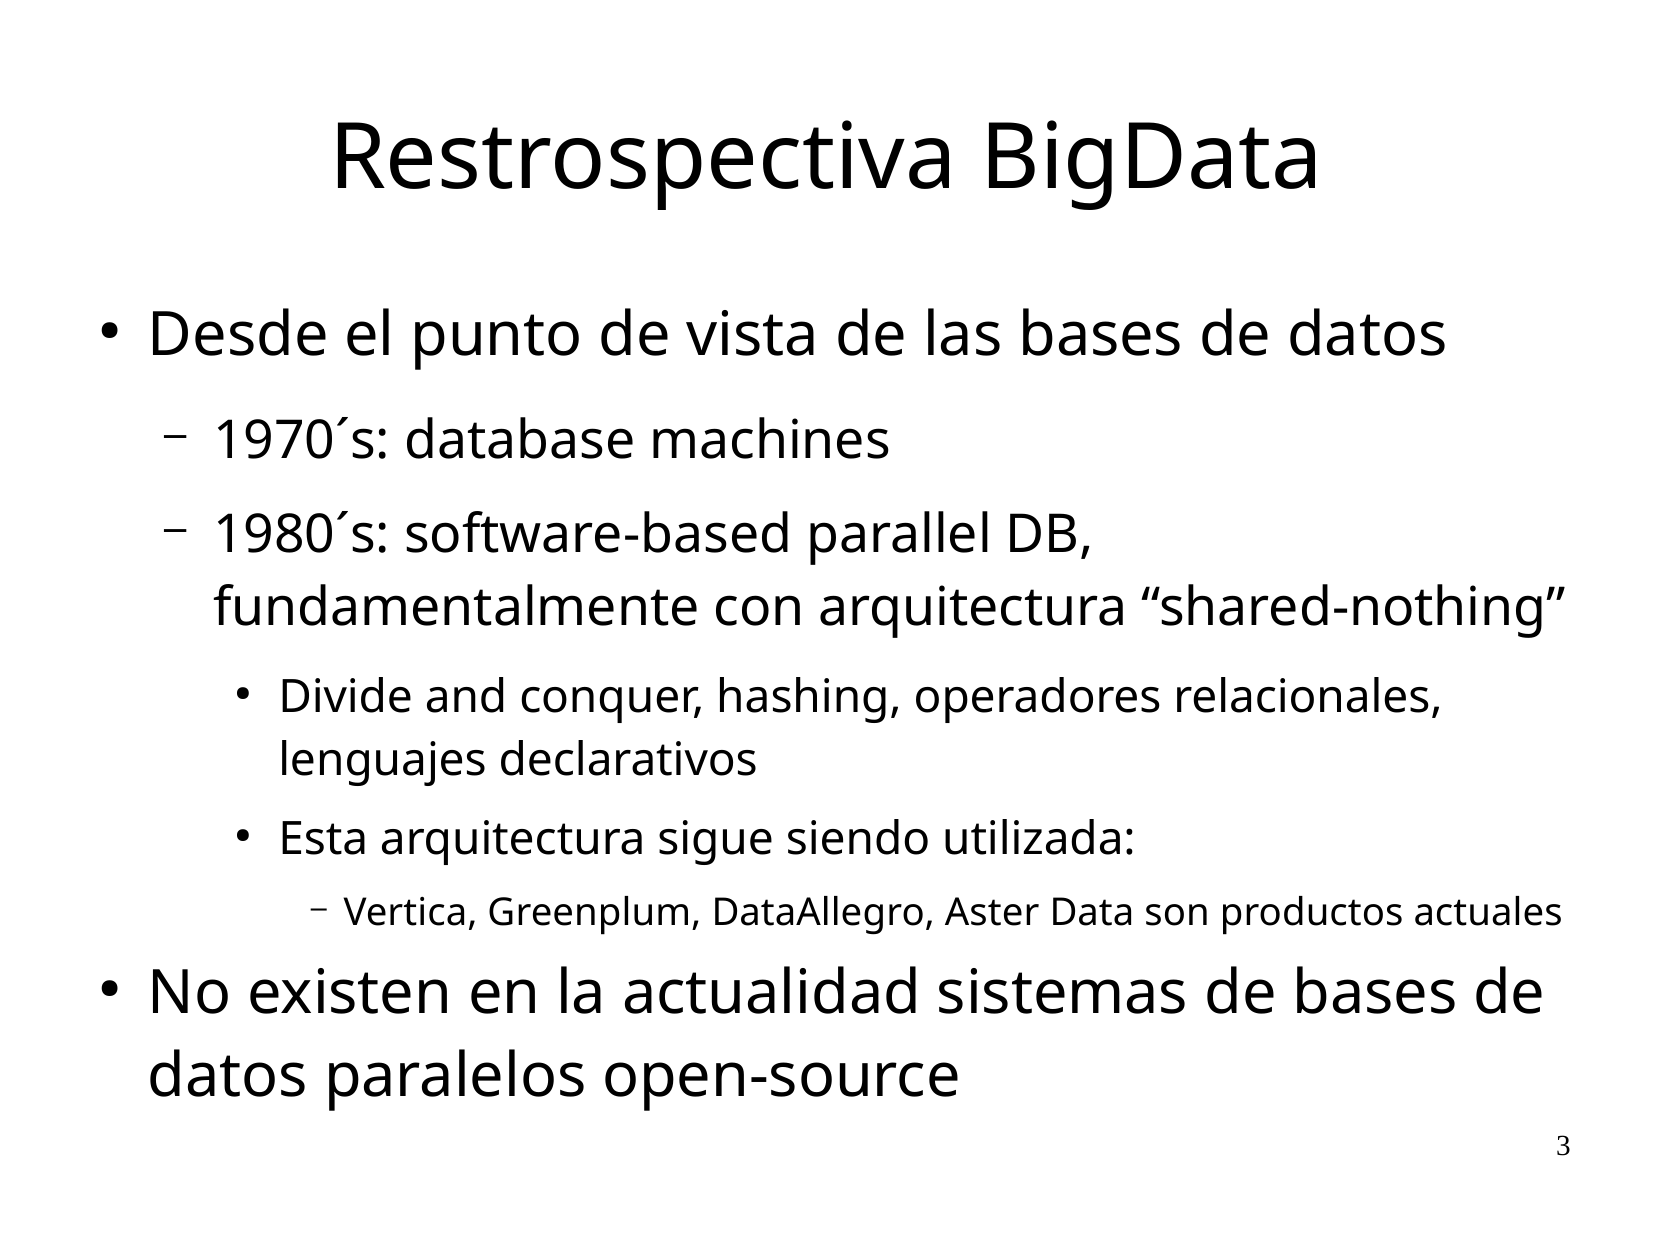

# Restrospectiva BigData
Desde el punto de vista de las bases de datos
1970´s: database machines
1980´s: software-based parallel DB, fundamentalmente con arquitectura “shared-nothing”
Divide and conquer, hashing, operadores relacionales, lenguajes declarativos
Esta arquitectura sigue siendo utilizada:
Vertica, Greenplum, DataAllegro, Aster Data son productos actuales
No existen en la actualidad sistemas de bases de datos paralelos open-source
3